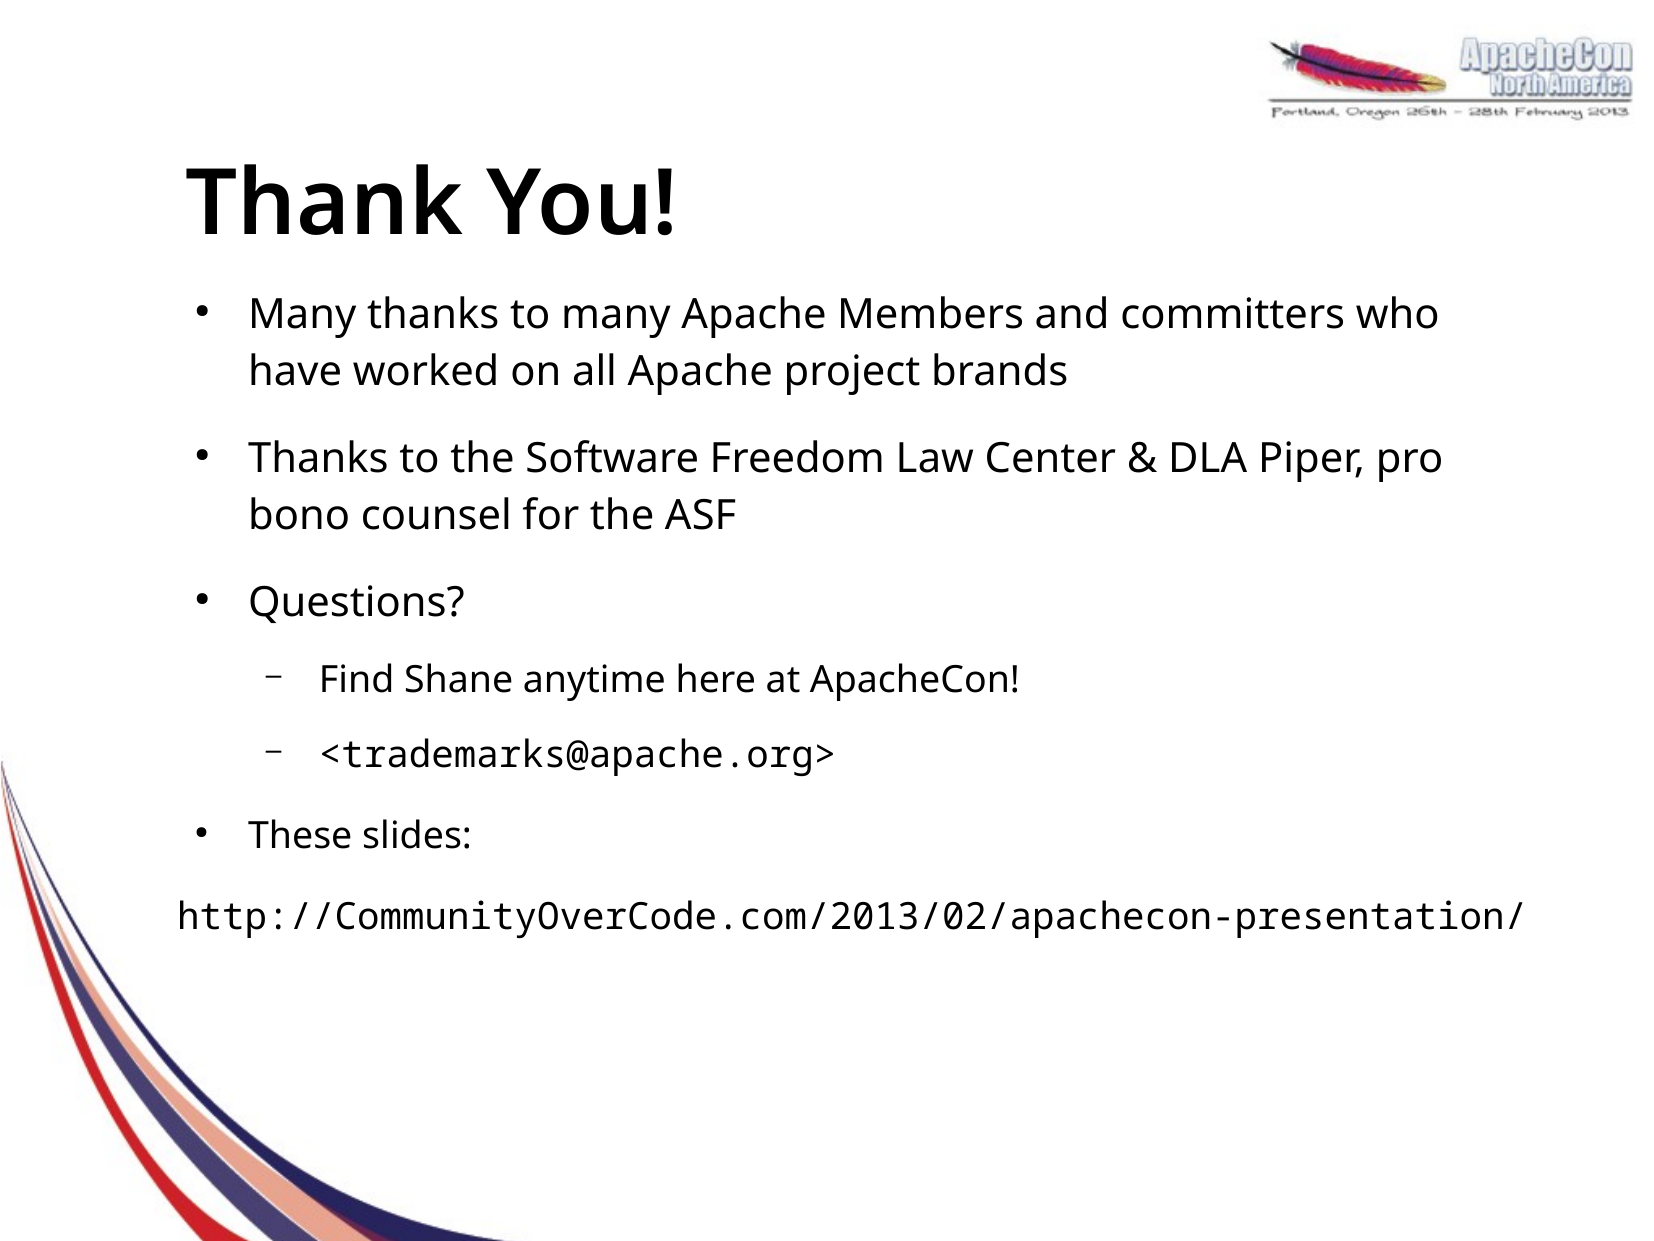

# Thank You!
Many thanks to many Apache Members and committers who have worked on all Apache project brands
Thanks to the Software Freedom Law Center & DLA Piper, pro bono counsel for the ASF
Questions?
Find Shane anytime here at ApacheCon!
<trademarks@apache.org>
These slides:
http://CommunityOverCode.com/2013/02/apachecon-presentation/